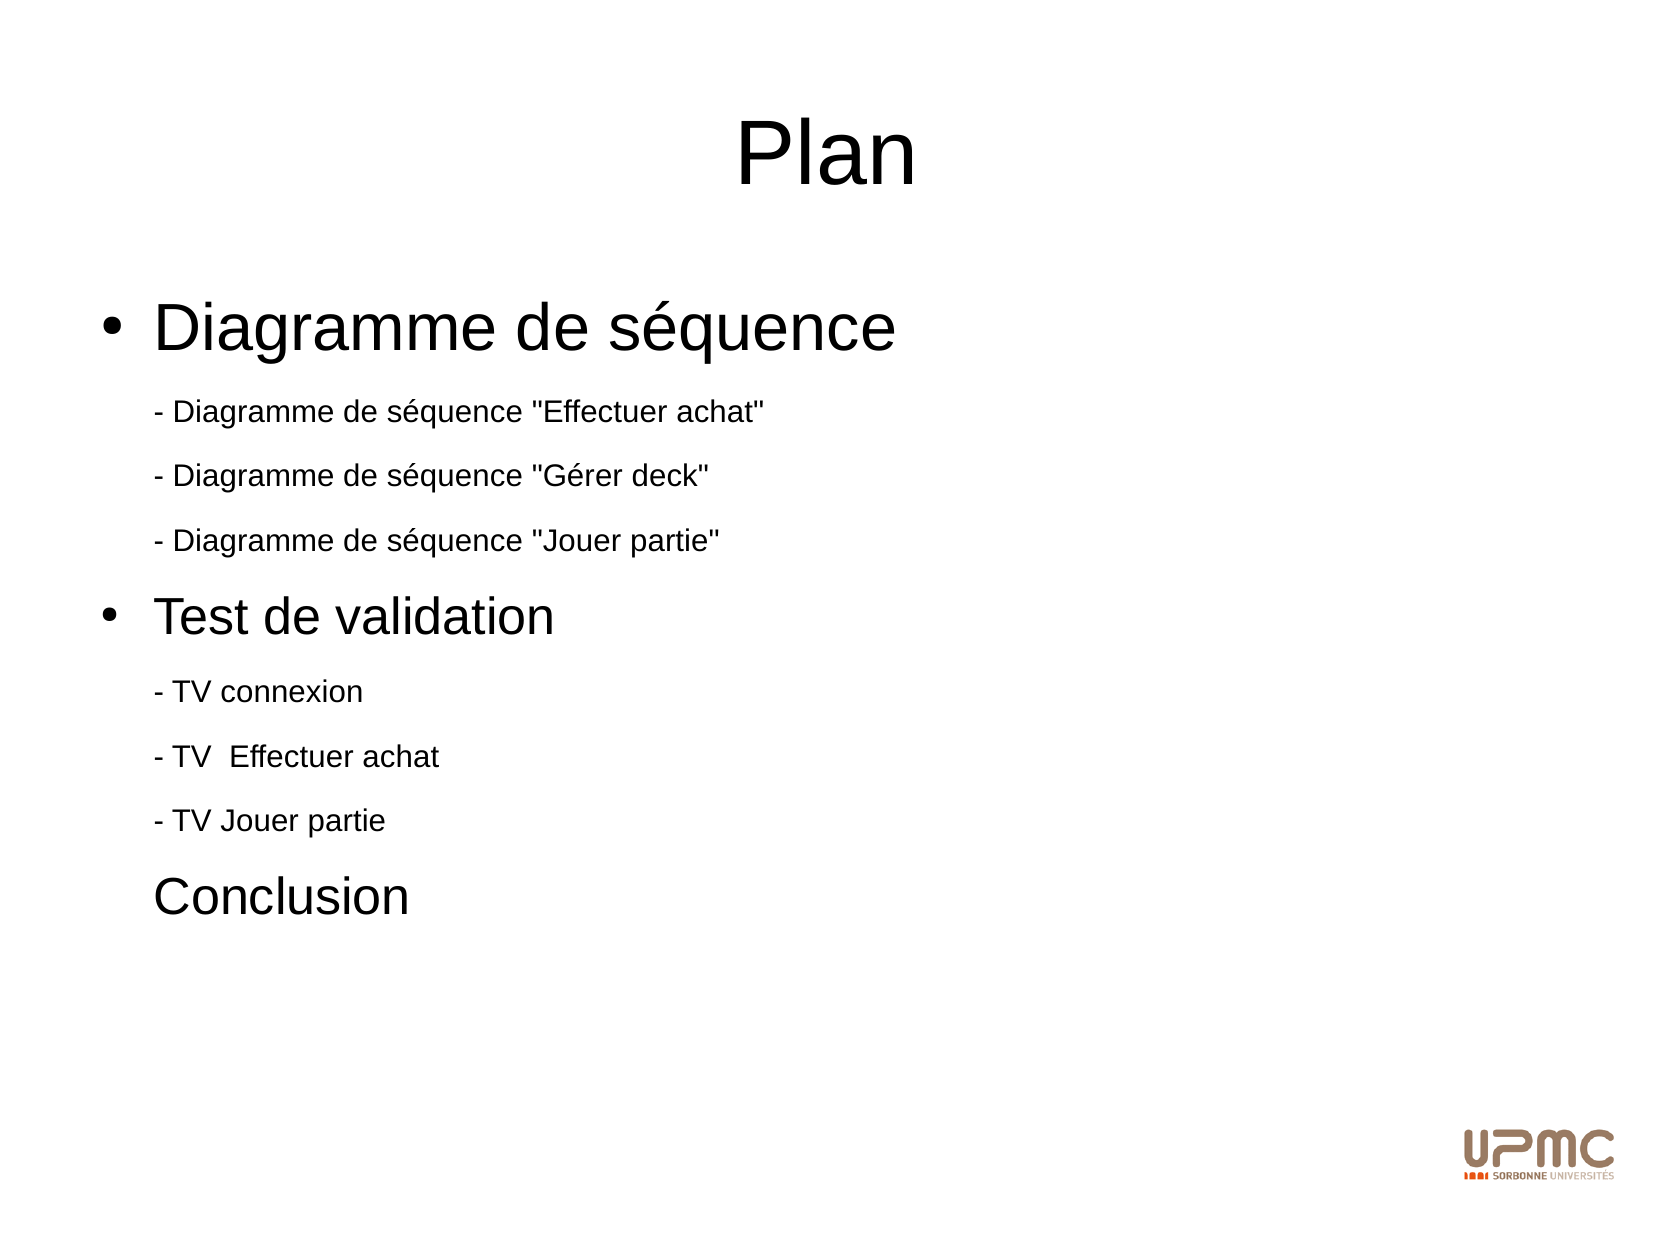

# Plan
Diagramme de séquence
- Diagramme de séquence "Effectuer achat"
- Diagramme de séquence "Gérer deck"
- Diagramme de séquence "Jouer partie"
Test de validation
- TV connexion
- TV Effectuer achat
- TV Jouer partie
Conclusion